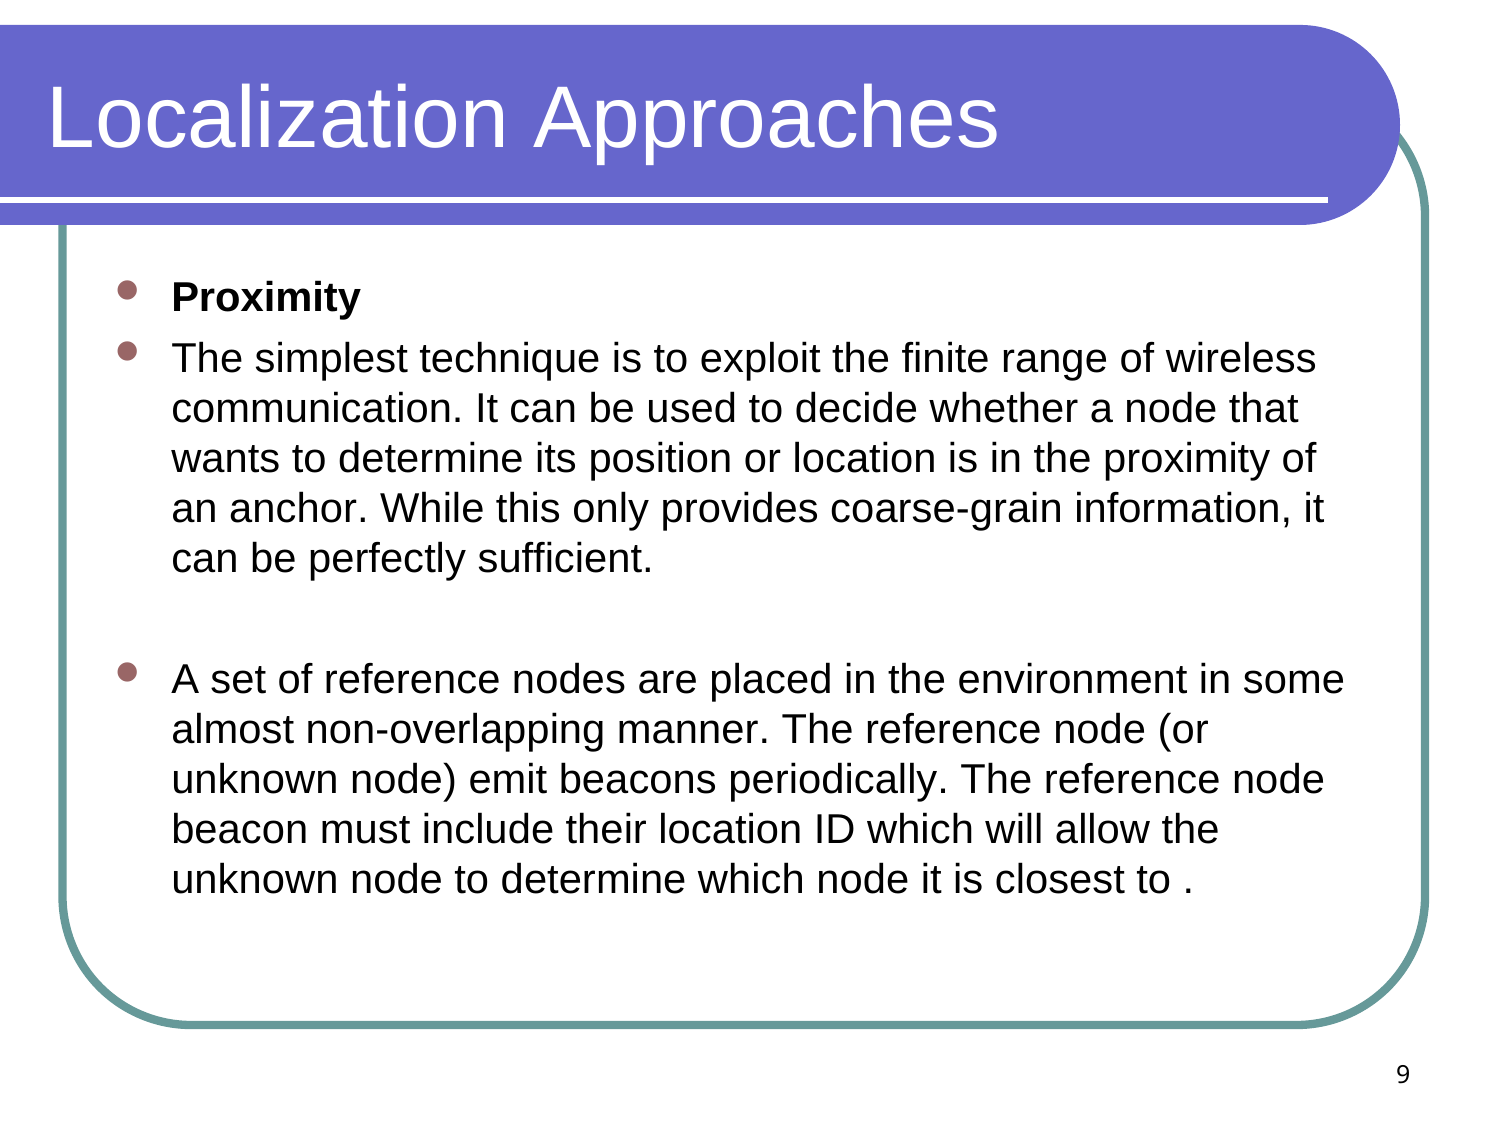

# Localization Approaches
Proximity
The simplest technique is to exploit the finite range of wireless communication. It can be used to decide whether a node that wants to determine its position or location is in the proximity of an anchor. While this only provides coarse-grain information, it can be perfectly sufficient.
A set of reference nodes are placed in the environment in some almost non-overlapping manner. The reference node (or unknown node) emit beacons periodically. The reference node beacon must include their location ID which will allow the unknown node to determine which node it is closest to .